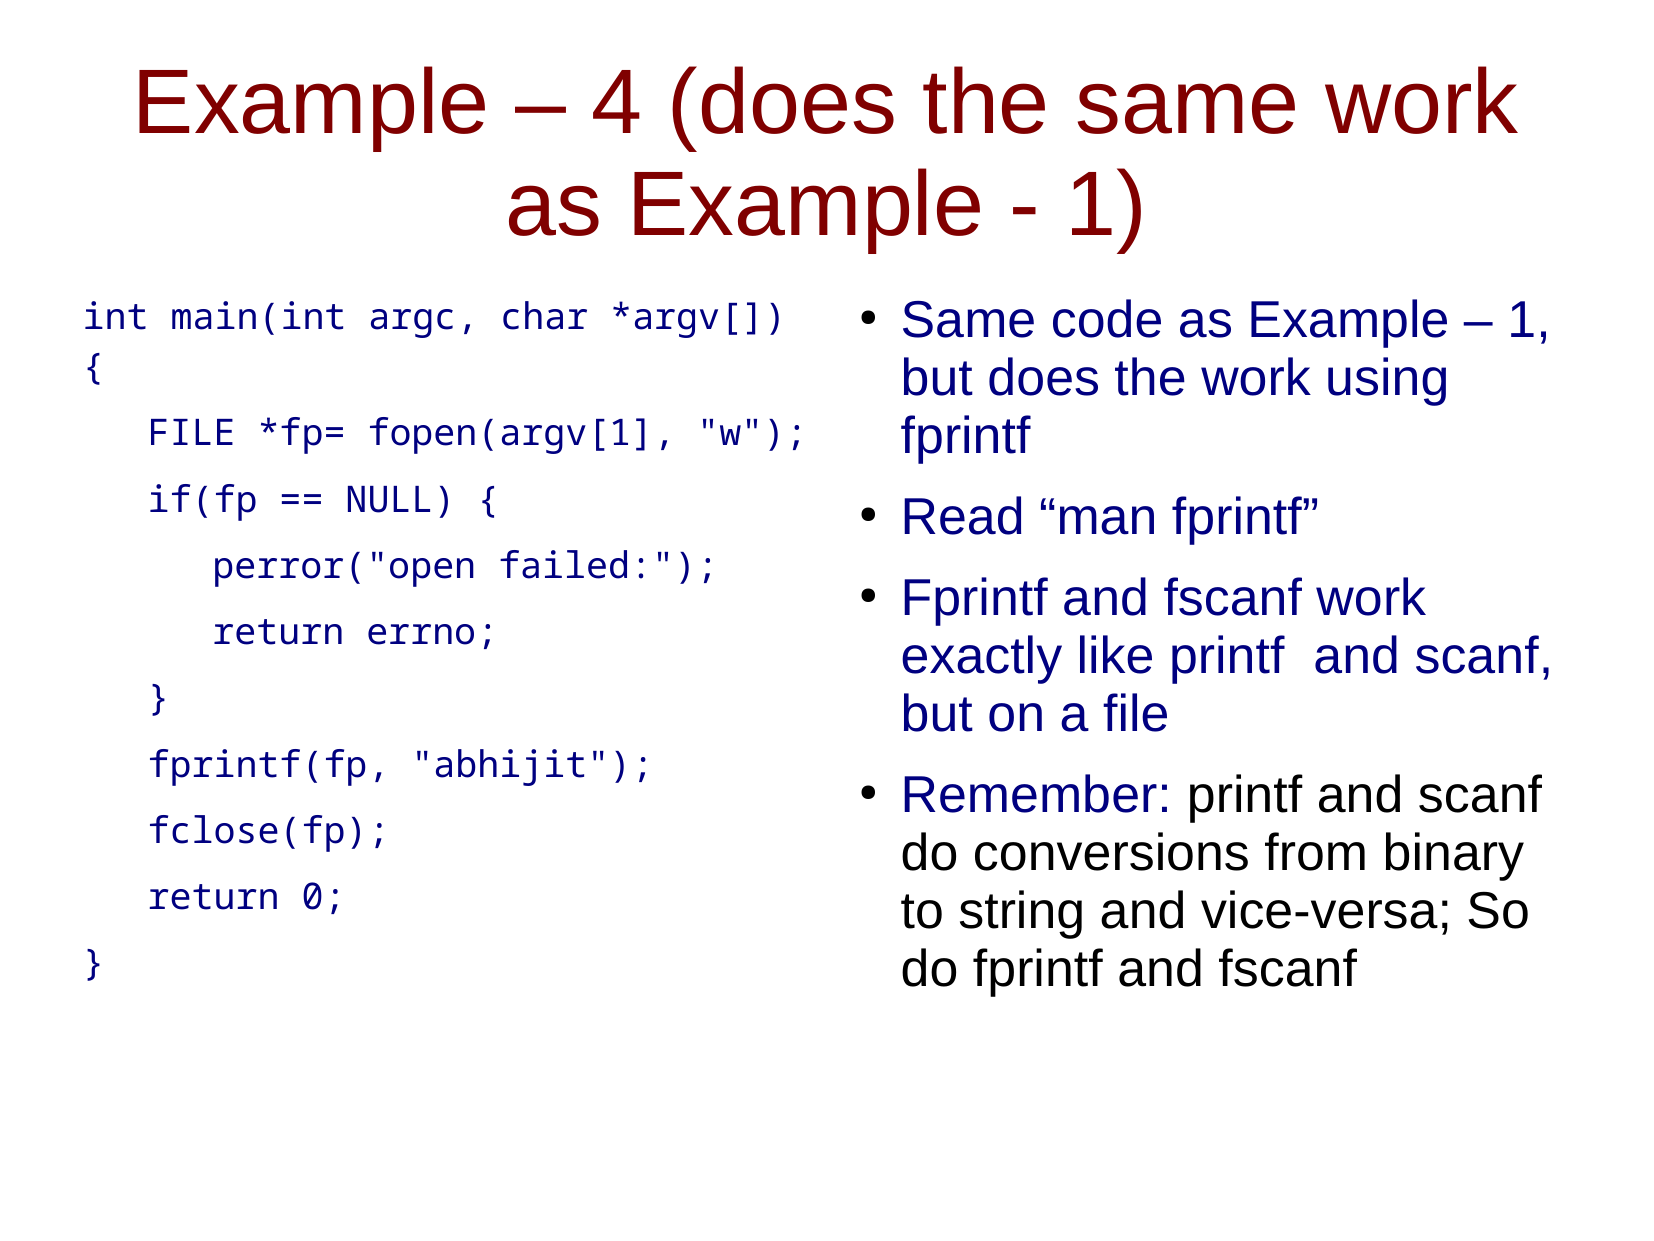

# Example – 4 (does the same work as Example - 1)
int main(int argc, char *argv[]) {
FILE *fp= fopen(argv[1], "w");
if(fp == NULL) {
perror("open failed:");
return errno;
}
fprintf(fp, "abhijit");
fclose(fp);
return 0;
}
Same code as Example – 1, but does the work using fprintf
Read “man fprintf”
Fprintf and fscanf work exactly like printf and scanf, but on a file
Remember: printf and scanf do conversions from binary to string and vice-versa; So do fprintf and fscanf